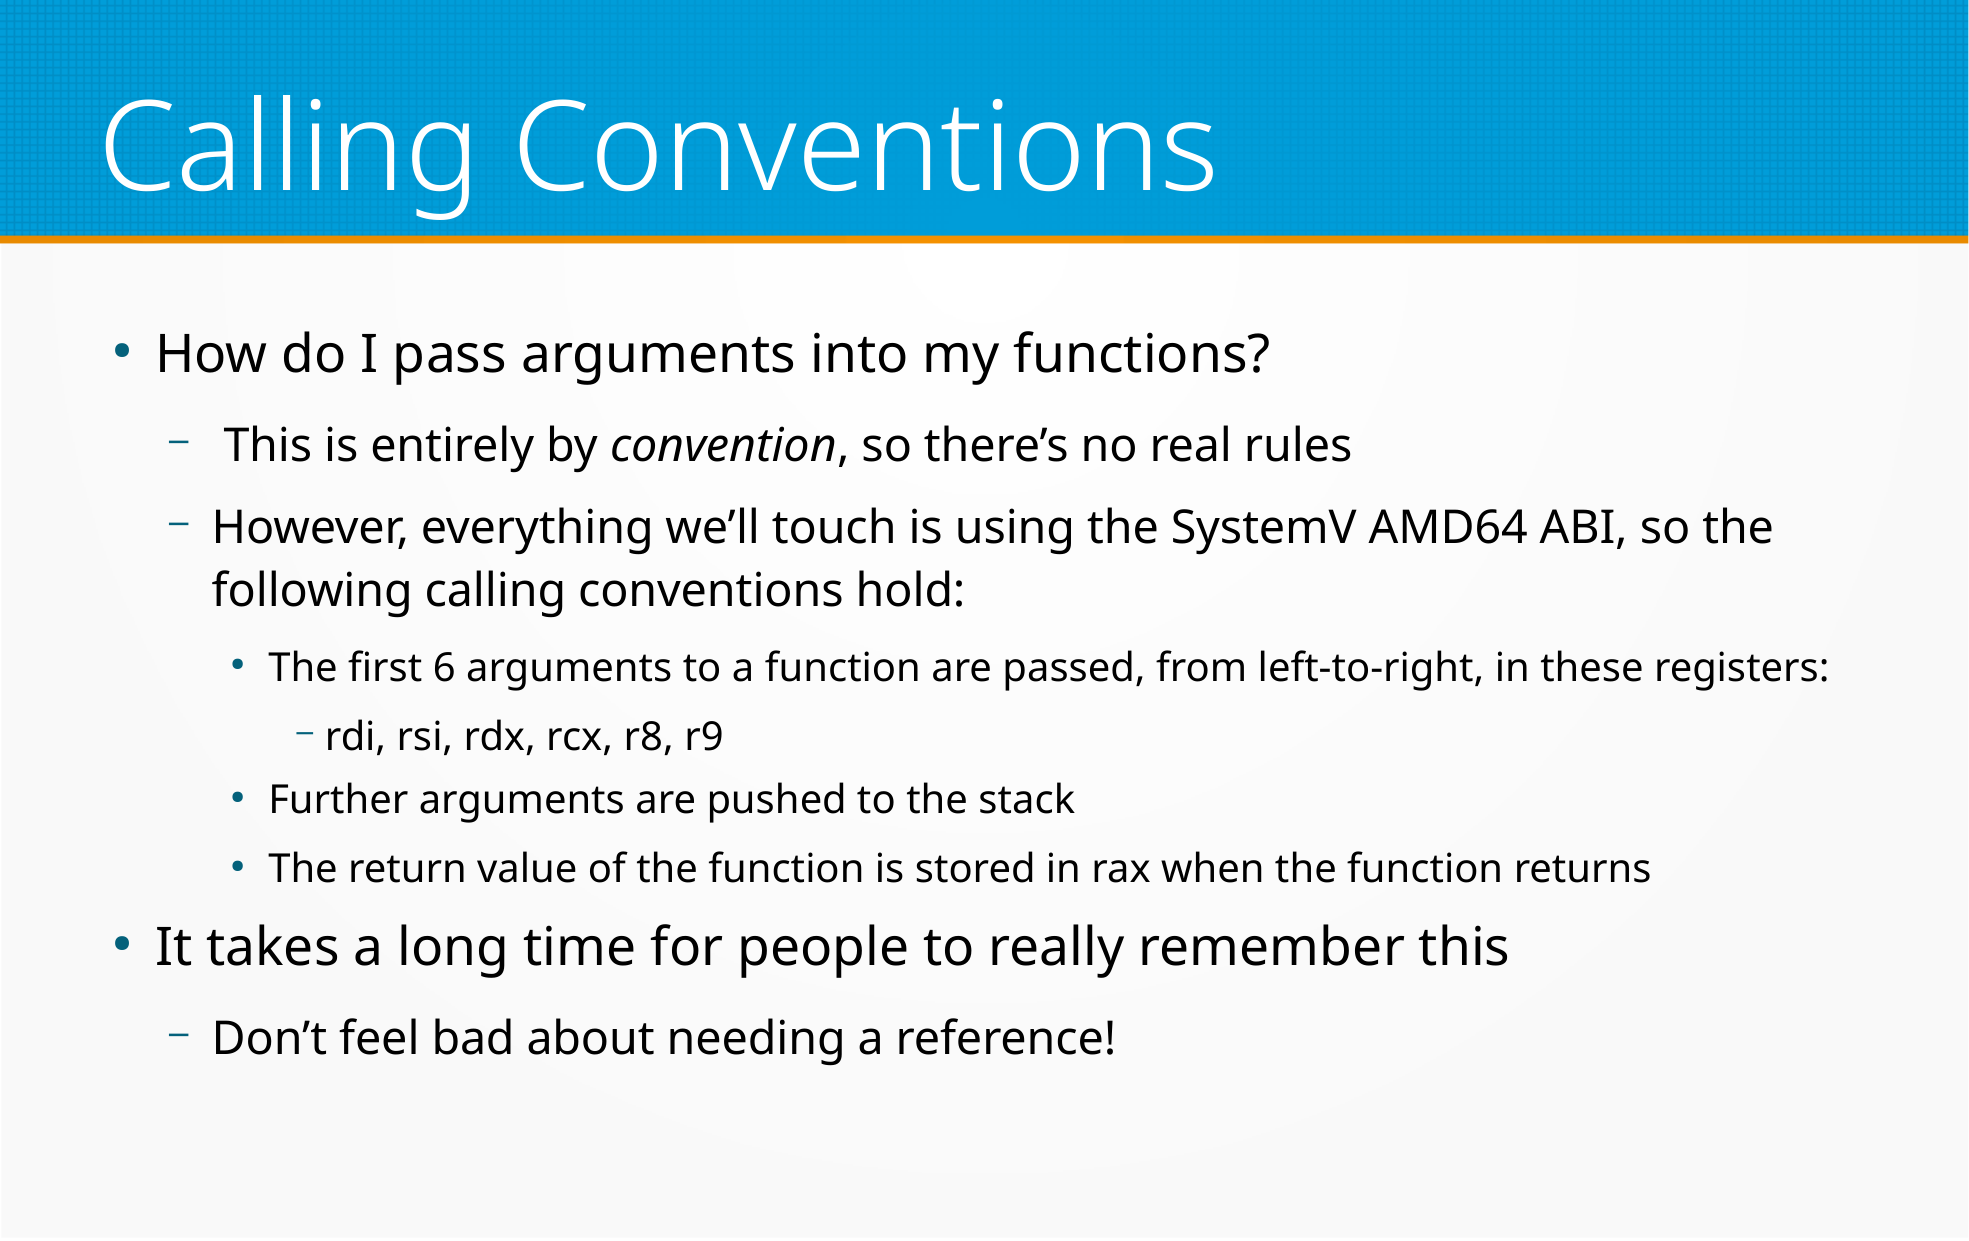

# Calling Conventions
How do I pass arguments into my functions?
 This is entirely by convention, so there’s no real rules
However, everything we’ll touch is using the SystemV AMD64 ABI, so the following calling conventions hold:
The first 6 arguments to a function are passed, from left-to-right, in these registers:
rdi, rsi, rdx, rcx, r8, r9
Further arguments are pushed to the stack
The return value of the function is stored in rax when the function returns
It takes a long time for people to really remember this
Don’t feel bad about needing a reference!